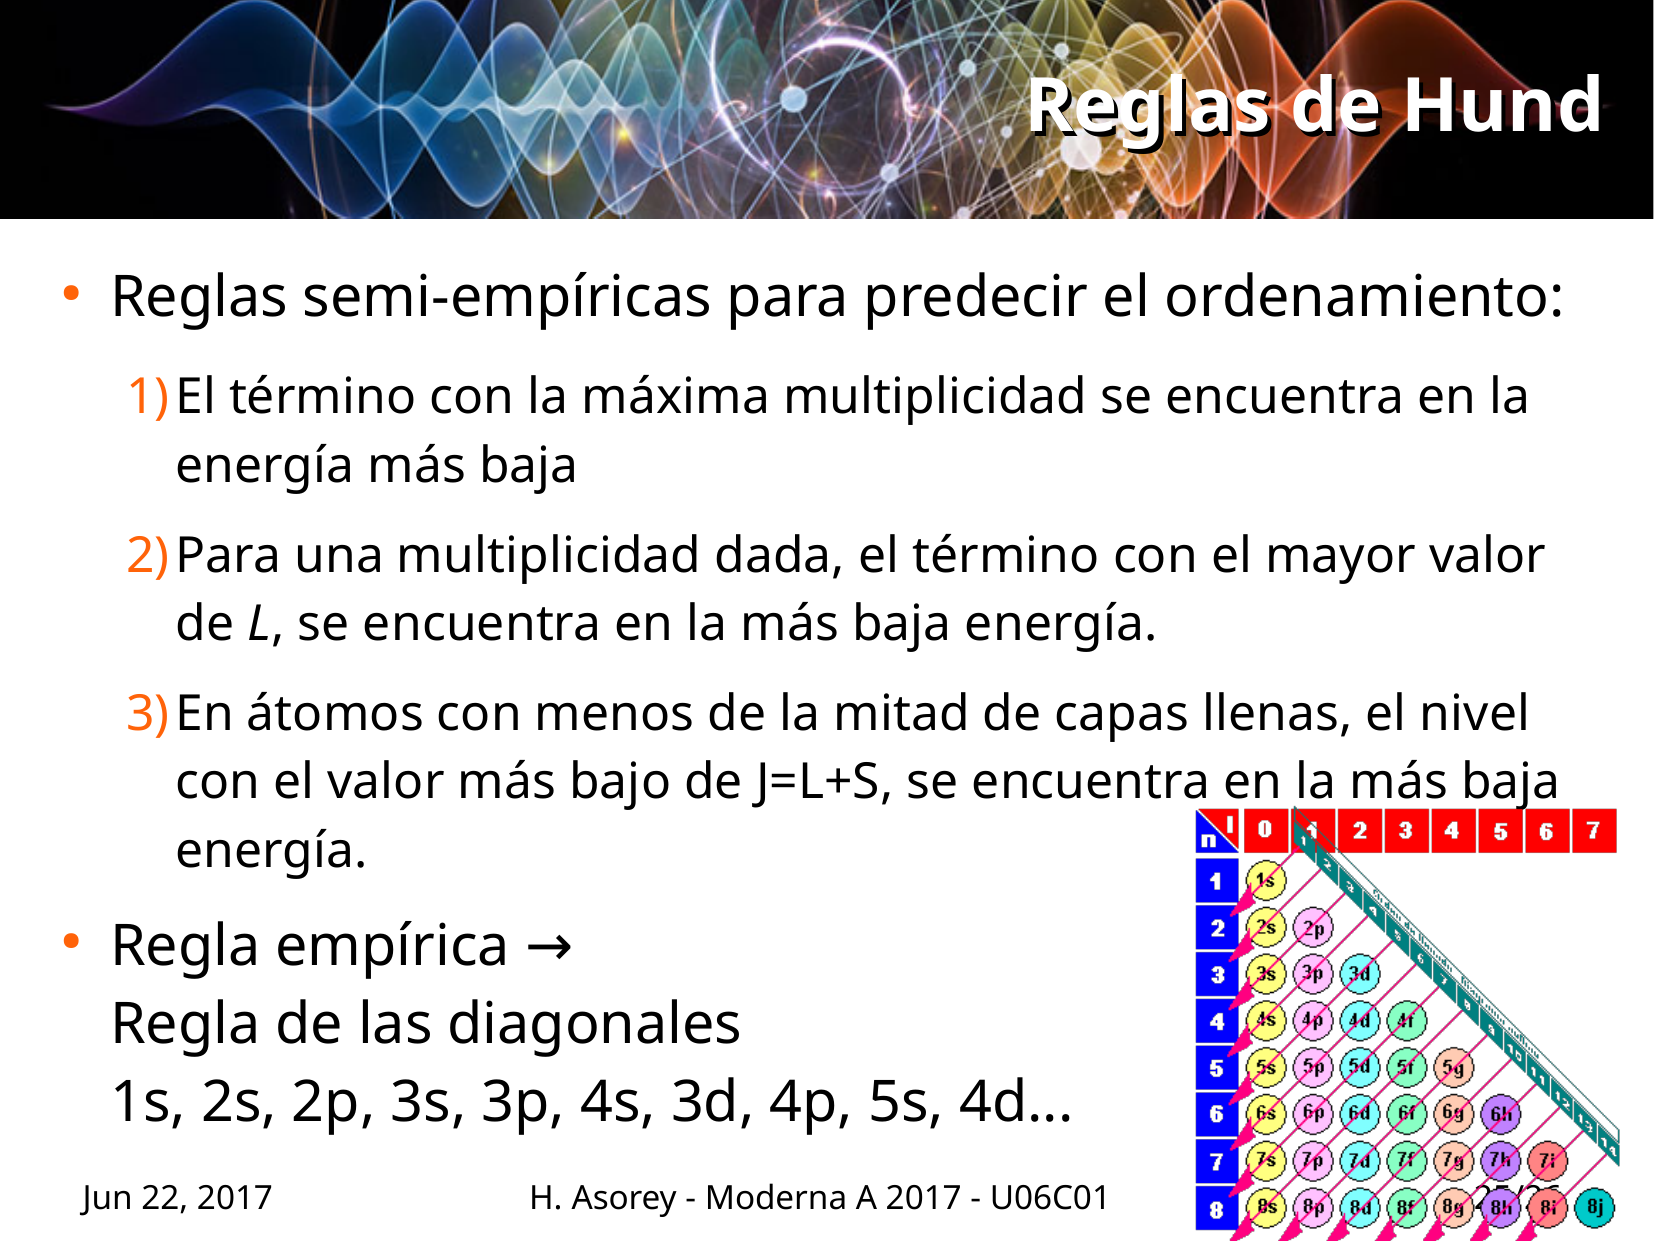

# Reglas de Hund
Reglas semi-empíricas para predecir el ordenamiento:
El término con la máxima multiplicidad se encuentra en la energía más baja
Para una multiplicidad dada, el término con el mayor valor de L, se encuentra en la más baja energía.
En átomos con menos de la mitad de capas llenas, el nivel con el valor más bajo de J=L+S, se encuentra en la más baja energía.
Regla empírica →
Regla de las diagonales
1s, 2s, 2p, 3s, 3p, 4s, 3d, 4p, 5s, 4d...
Jun 22, 2017
H. Asorey - Moderna A 2017 - U06C01
25